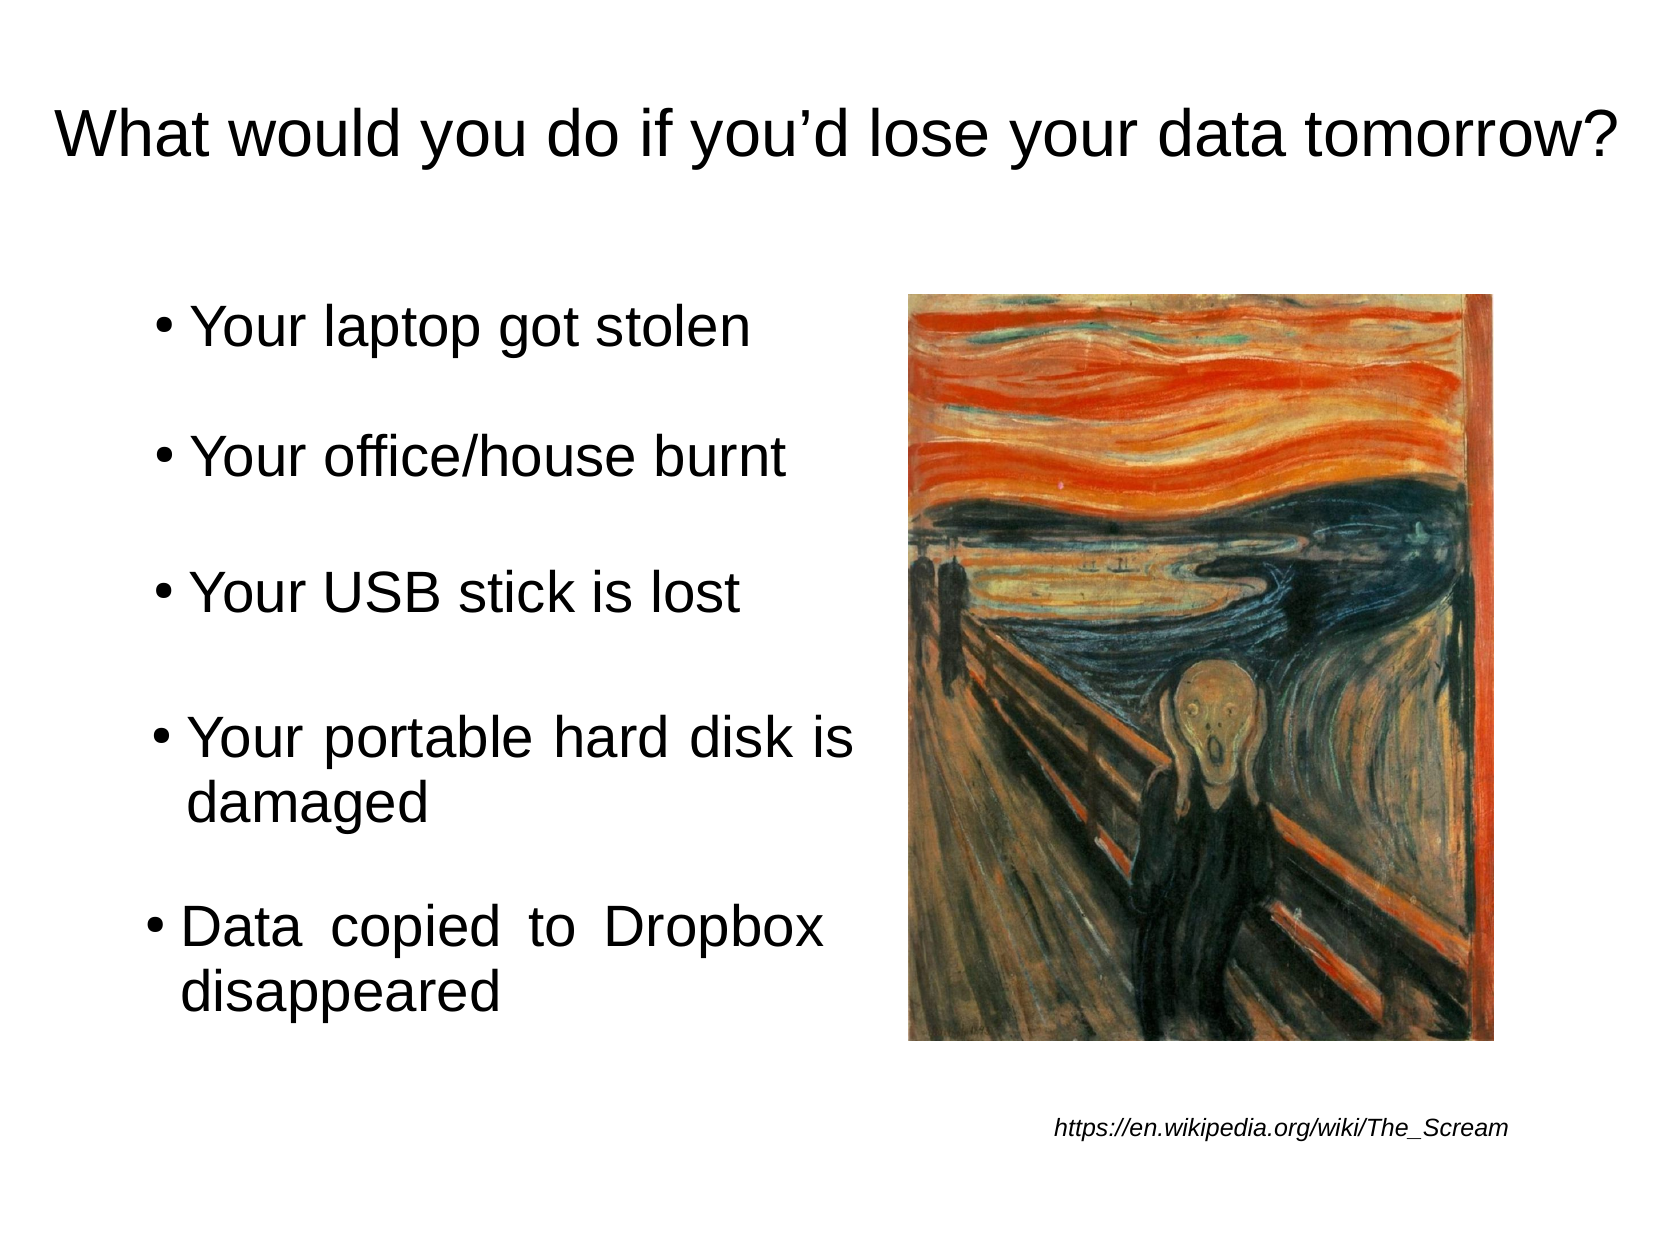

What would you do if you’d lose your data tomorrow?
# Your laptop got stolen
Your office/house burnt
Your USB stick is lost
Your portable hard disk is damaged
Data copied to Dropbox disappeared
https://en.wikipedia.org/wiki/The_Scream